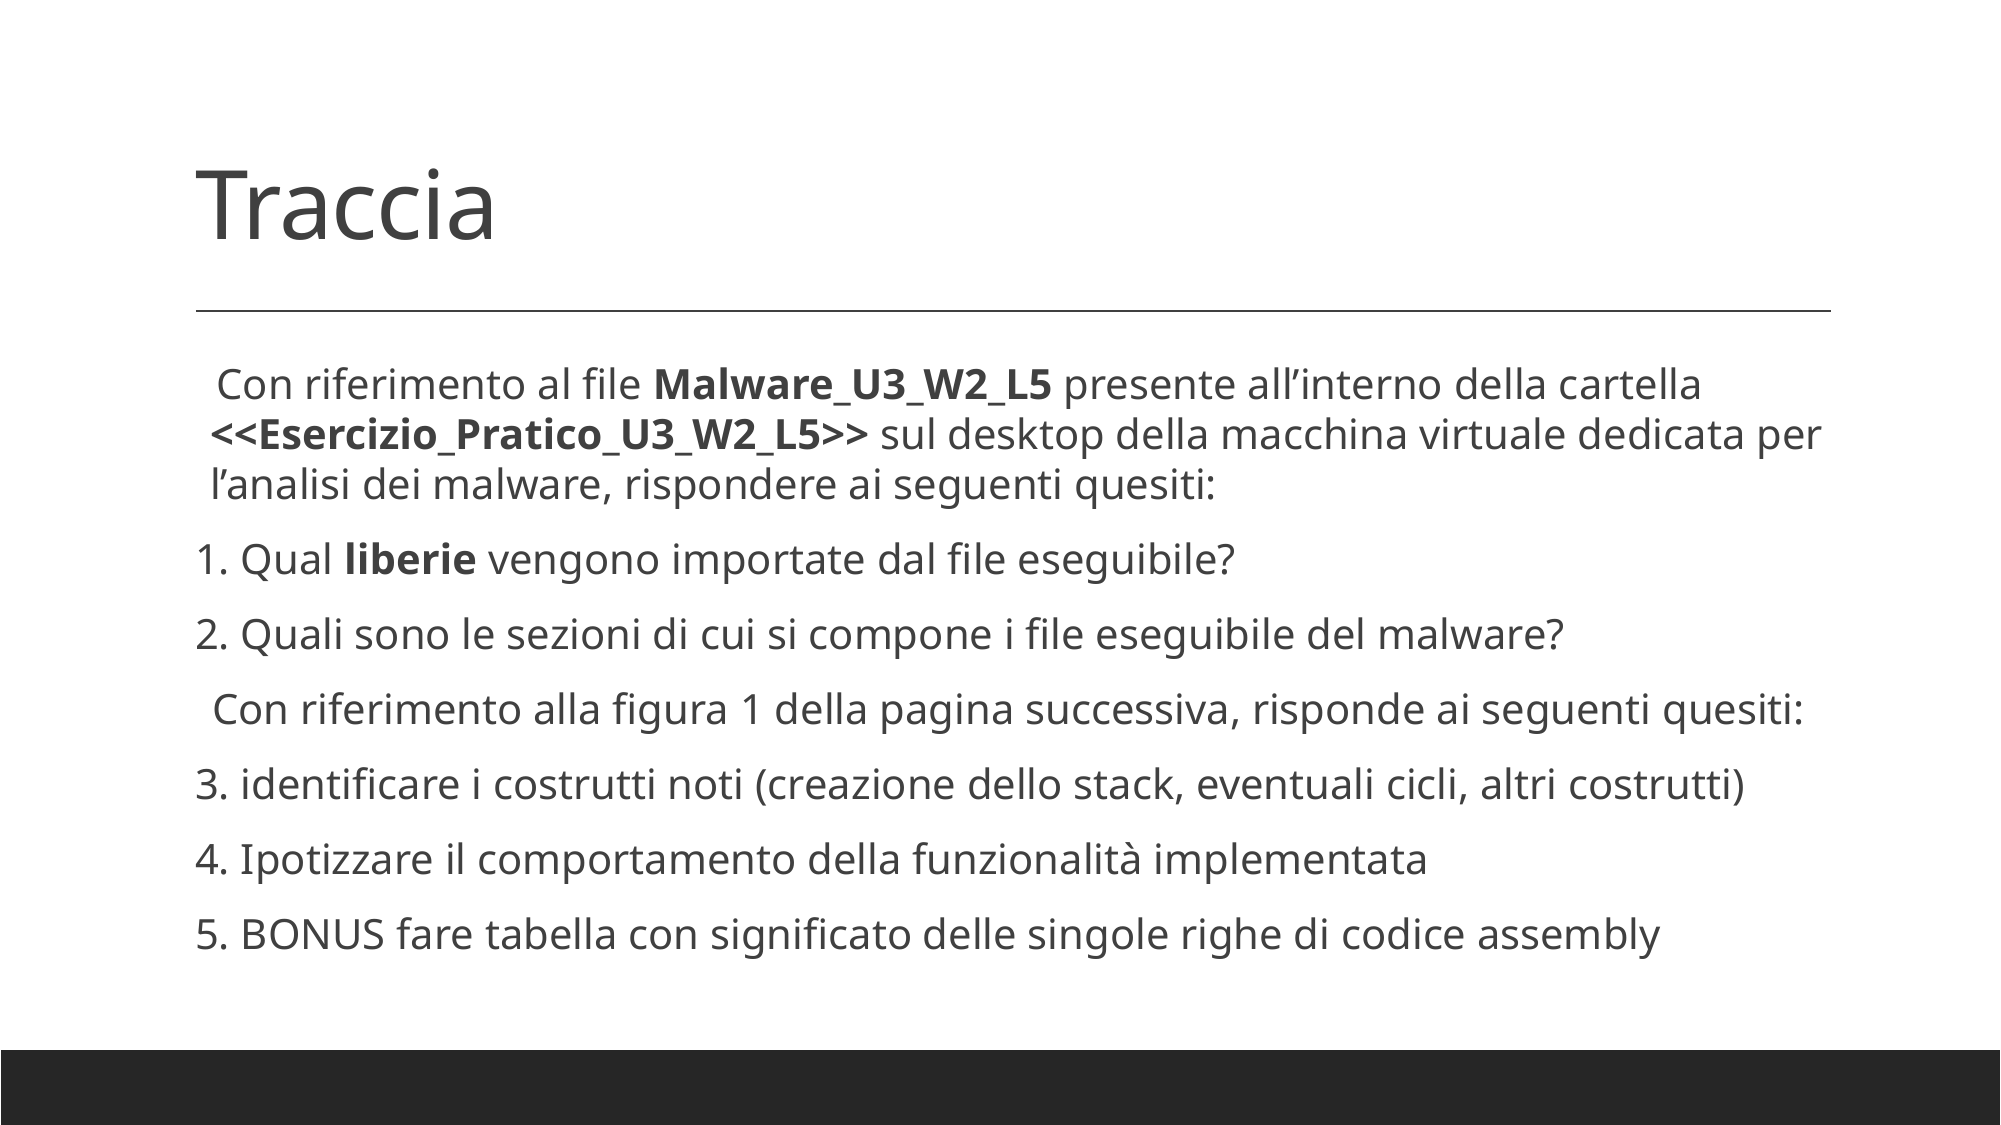

# Traccia
 Con riferimento al file Malware_U3_W2_L5 presente all’interno della cartella <<Esercizio_Pratico_U3_W2_L5>> sul desktop della macchina virtuale dedicata per l’analisi dei malware, rispondere ai seguenti quesiti:
1. Qual liberie vengono importate dal file eseguibile?
2. Quali sono le sezioni di cui si compone i file eseguibile del malware?
 Con riferimento alla figura 1 della pagina successiva, risponde ai seguenti quesiti:
3. identificare i costrutti noti (creazione dello stack, eventuali cicli, altri costrutti)
4. Ipotizzare il comportamento della funzionalità implementata
5. BONUS fare tabella con significato delle singole righe di codice assembly